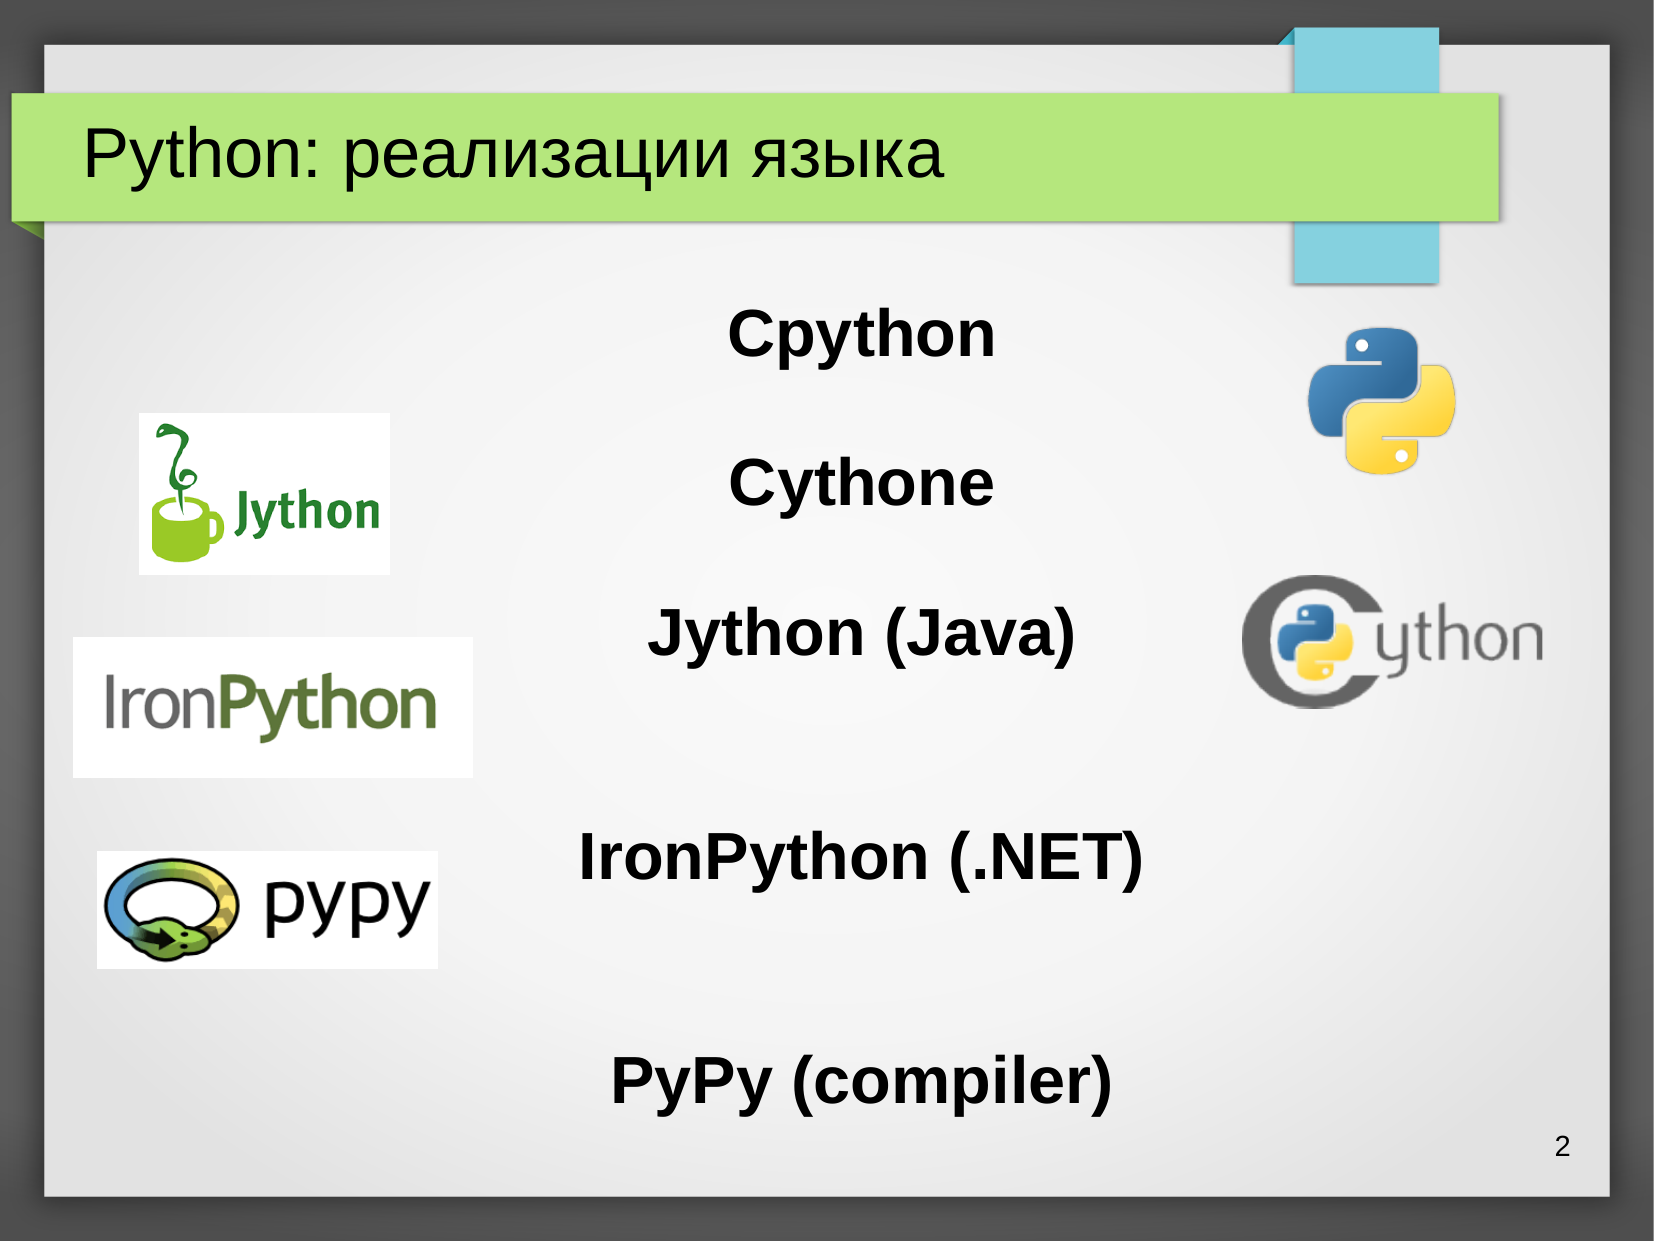

# Python: реализации языка
Cpython
Cythone
Jython (Java)
IronPython (.NET)
PyPy (compiler)
2